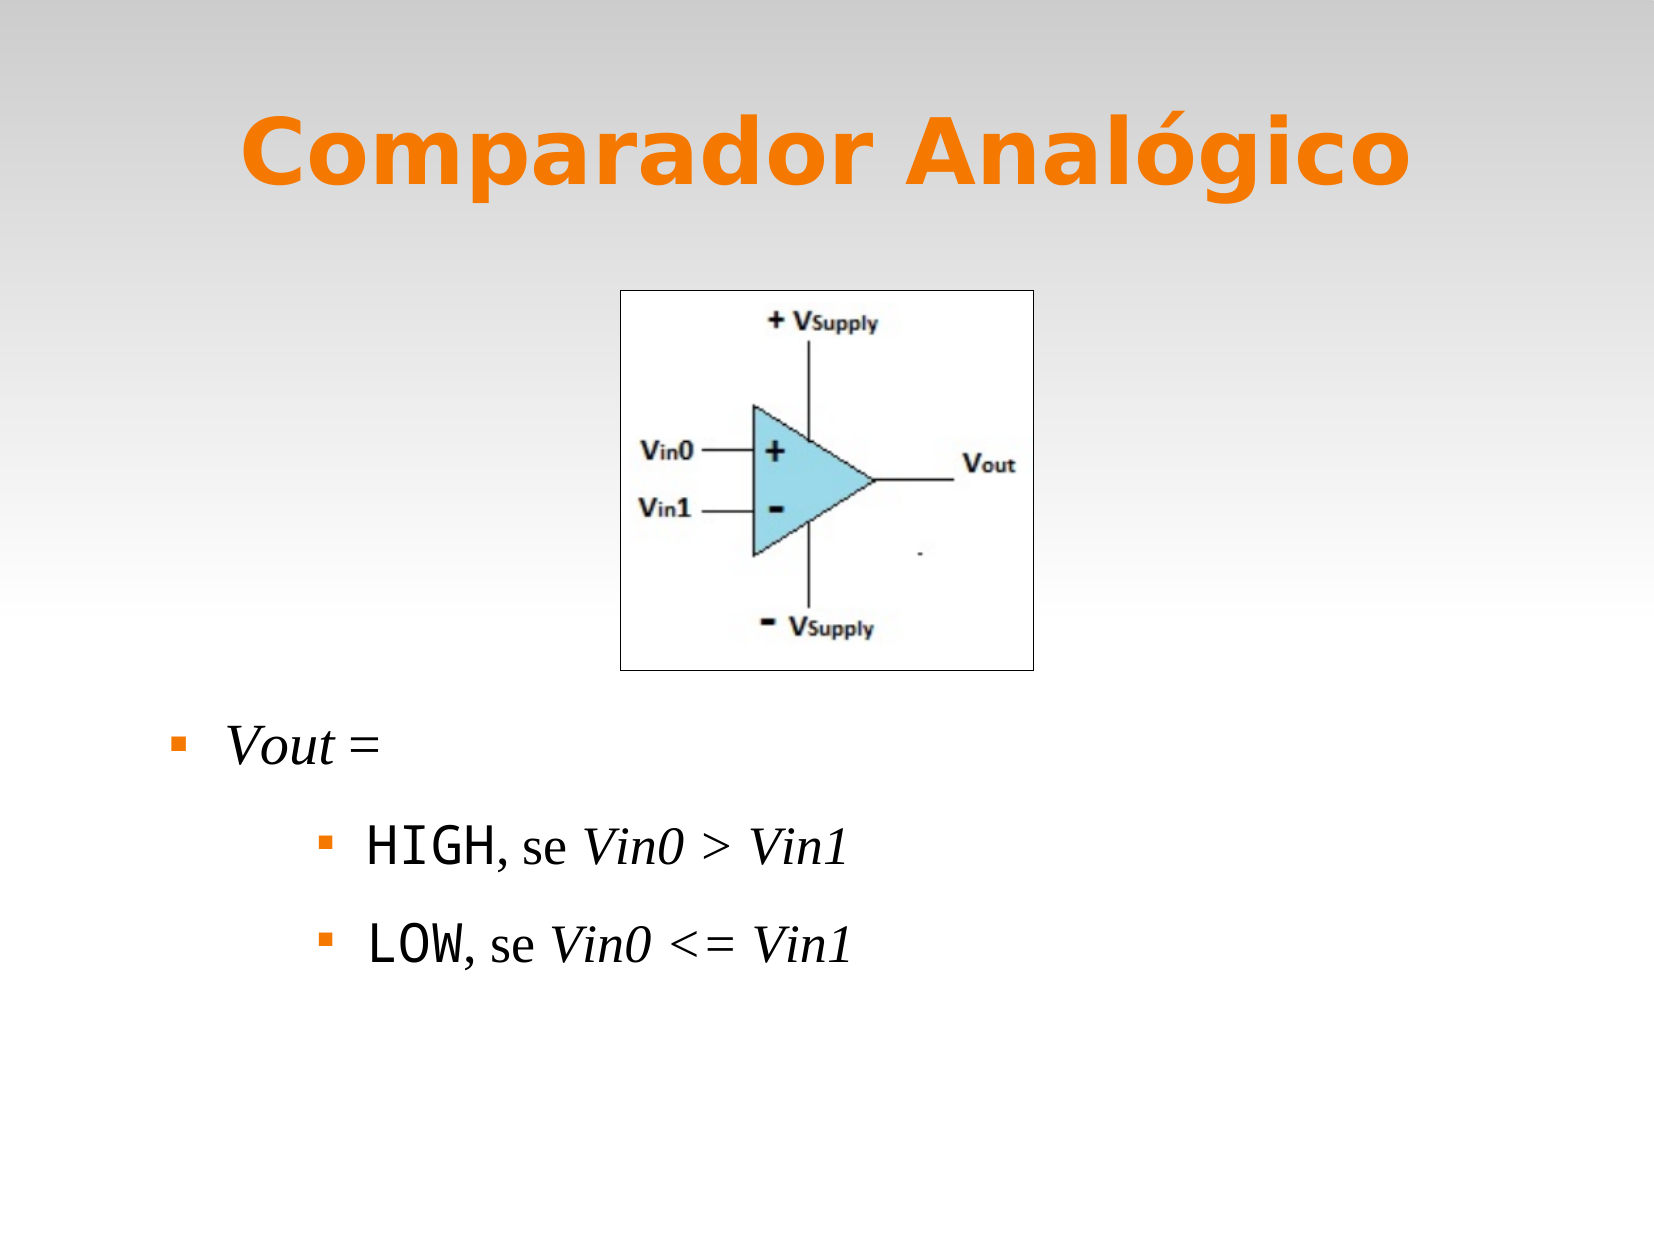

# Comparador Analógico
Vout =
HIGH, se Vin0 > Vin1
LOW, se Vin0 <= Vin1